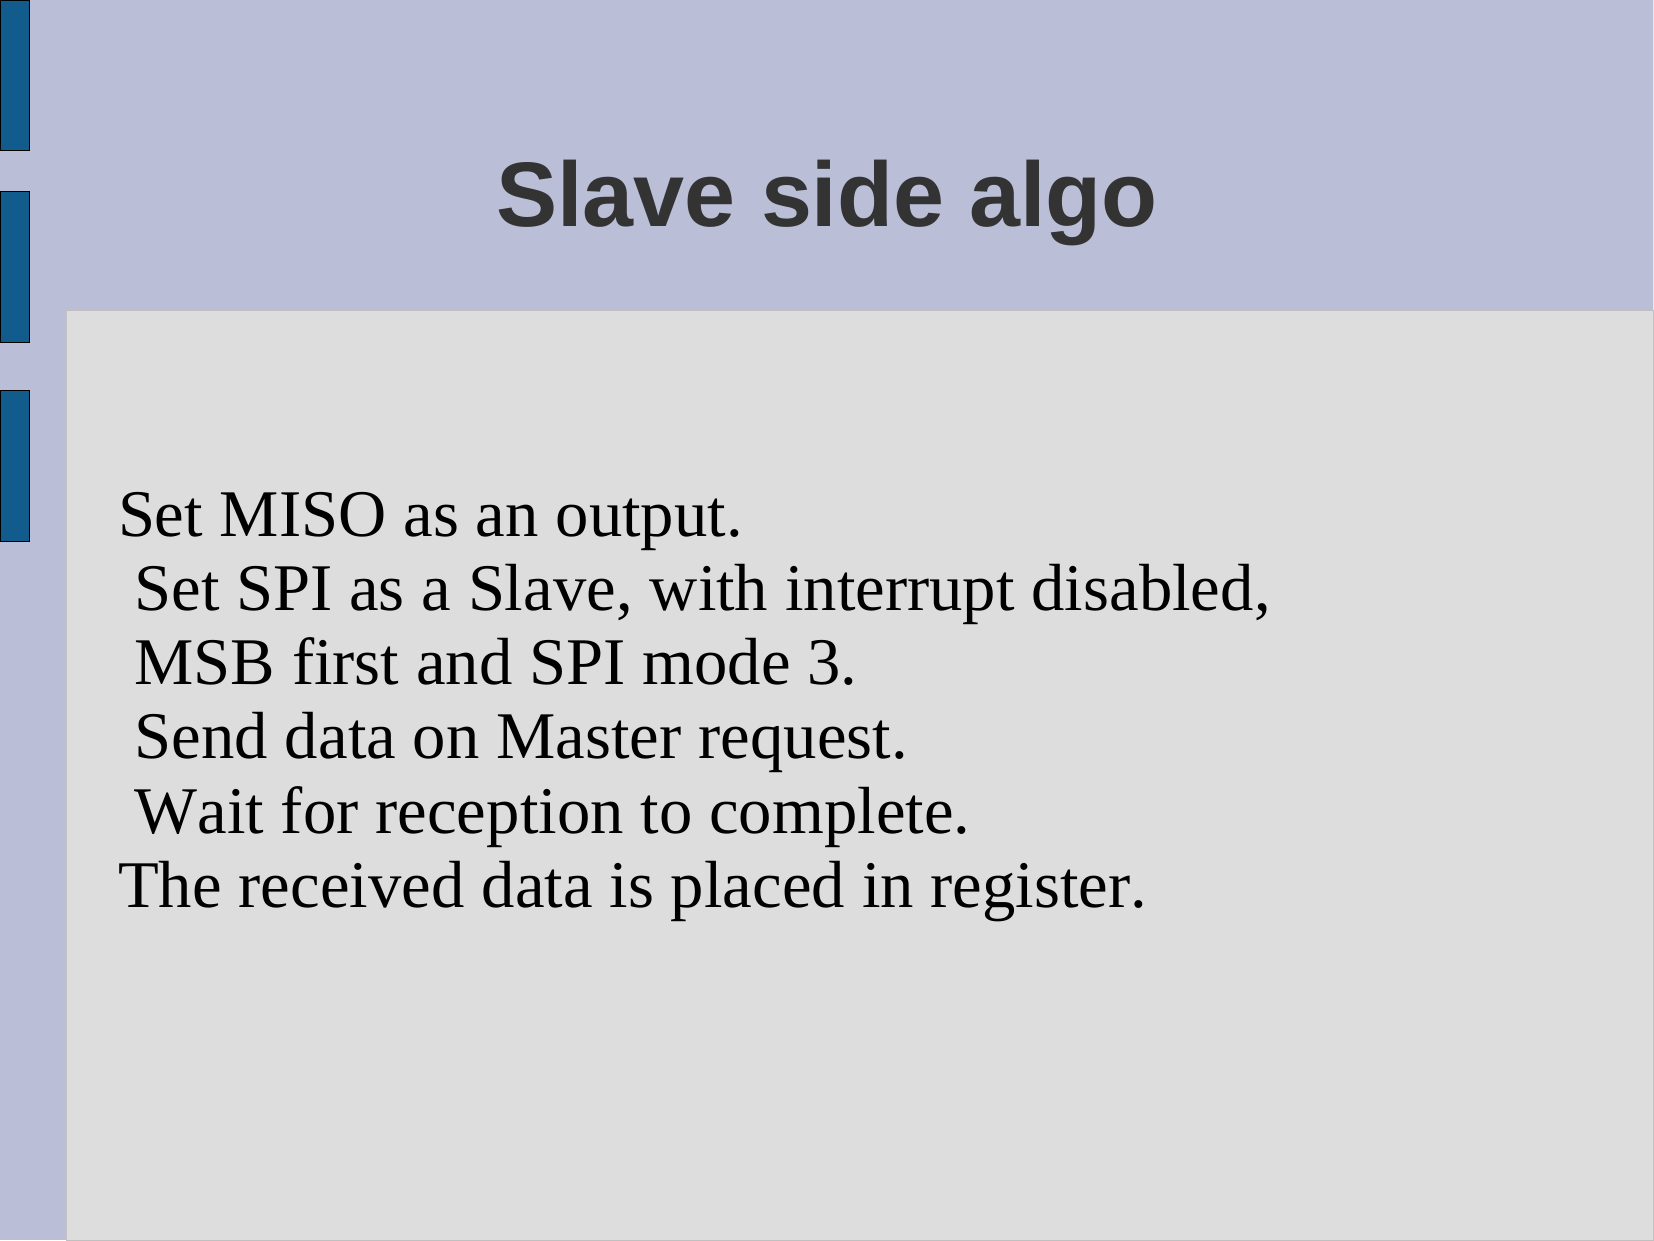

# Slave side algo
Set MISO as an output.
 Set SPI as a Slave, with interrupt disabled,
 MSB first and SPI mode 3.
 Send data on Master request.
 Wait for reception to complete.
The received data is placed in register.